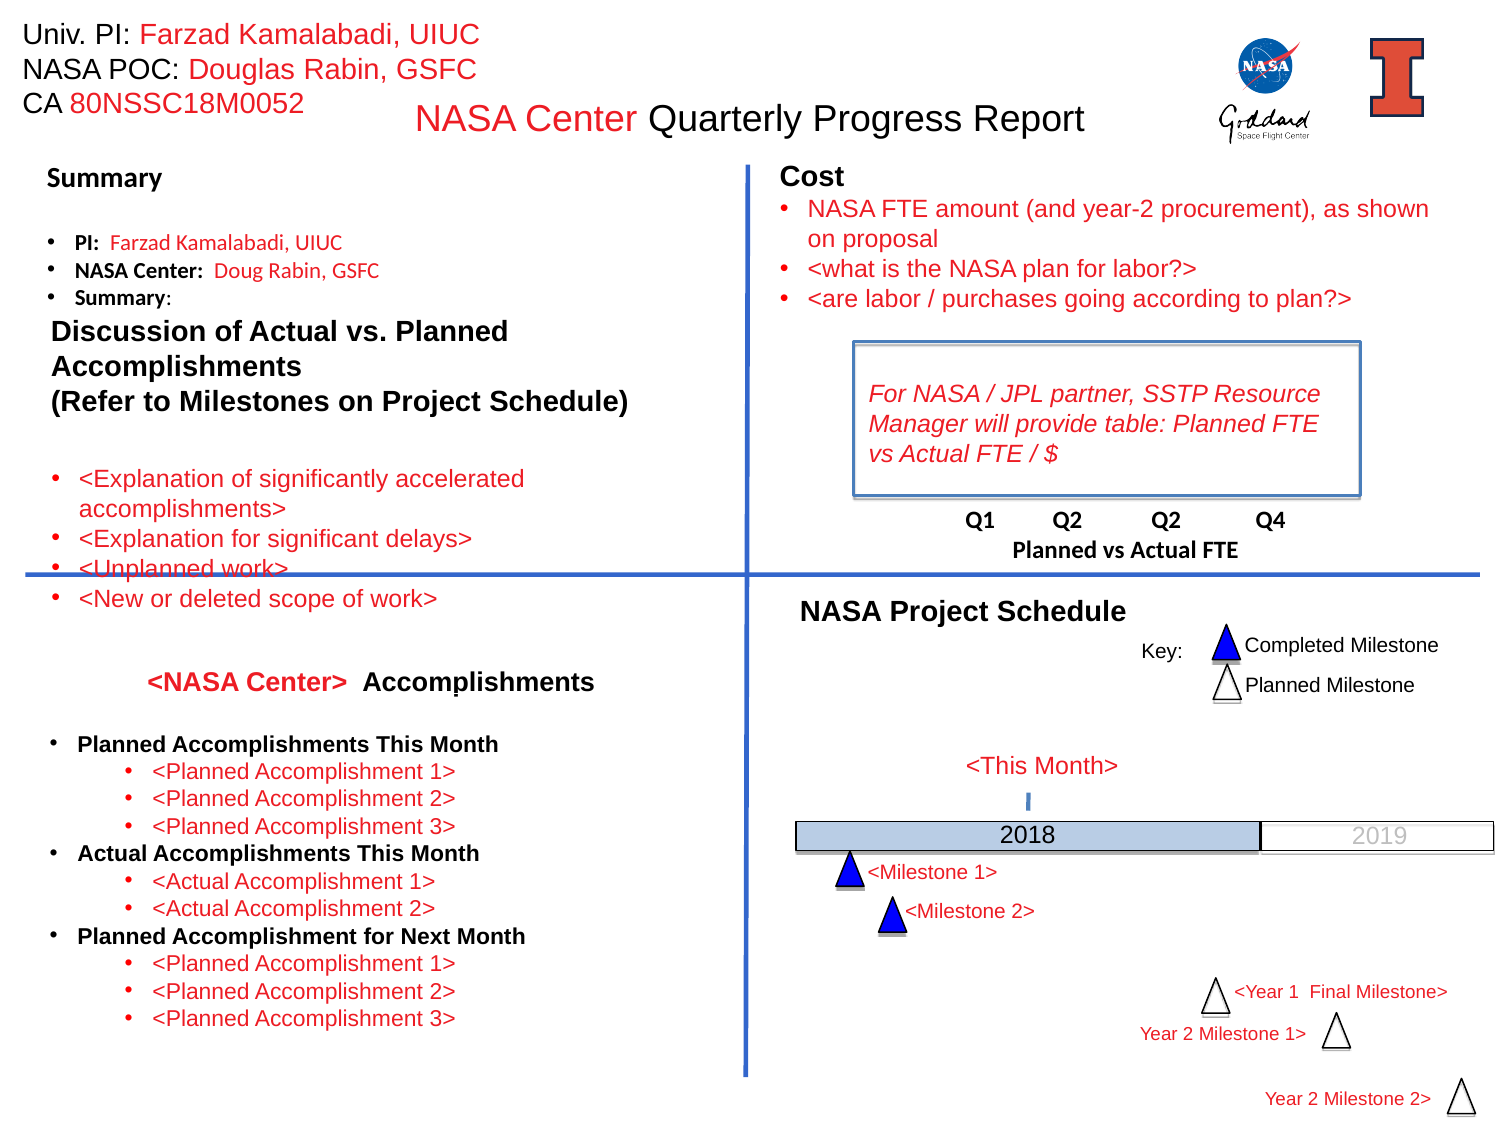

Univ. PI: Farzad Kamalabadi, UIUC
NASA POC: Douglas Rabin, GSFC
CA 80NSSC18M0052
NASA Center Quarterly Progress Report
Summary
PI: Farzad Kamalabadi, UIUC
NASA Center: Doug Rabin, GSFC
Summary:
Cost
NASA FTE amount (and year-2 procurement), as shown on proposal
<what is the NASA plan for labor?>
<are labor / purchases going according to plan?>
Discussion of Actual vs. Planned Accomplishments
(Refer to Milestones on Project Schedule)
<Explanation of significantly accelerated accomplishments>
<Explanation for significant delays>
<Unplanned work>
<New or deleted scope of work>
For NASA / JPL partner, SSTP Resource Manager will provide table: Planned FTE vs Actual FTE / $
Q1 Q2 Q2 Q4
Planned vs Actual FTE
NASA Project Schedule
Completed Milestone
Key:
<NASA Center> Accomplishments
Planned Accomplishments This Month
<Planned Accomplishment 1>
<Planned Accomplishment 2>
<Planned Accomplishment 3>
Actual Accomplishments This Month
<Actual Accomplishment 1>
<Actual Accomplishment 2>
Planned Accomplishment for Next Month
<Planned Accomplishment 1>
<Planned Accomplishment 2>
<Planned Accomplishment 3>
Planned Milestone
<This Month>
2018
2019
<Milestone 1>
<Milestone 2>
<Year 1 Final Milestone>
Year 2 Milestone 1>
Year 2 Milestone 2>